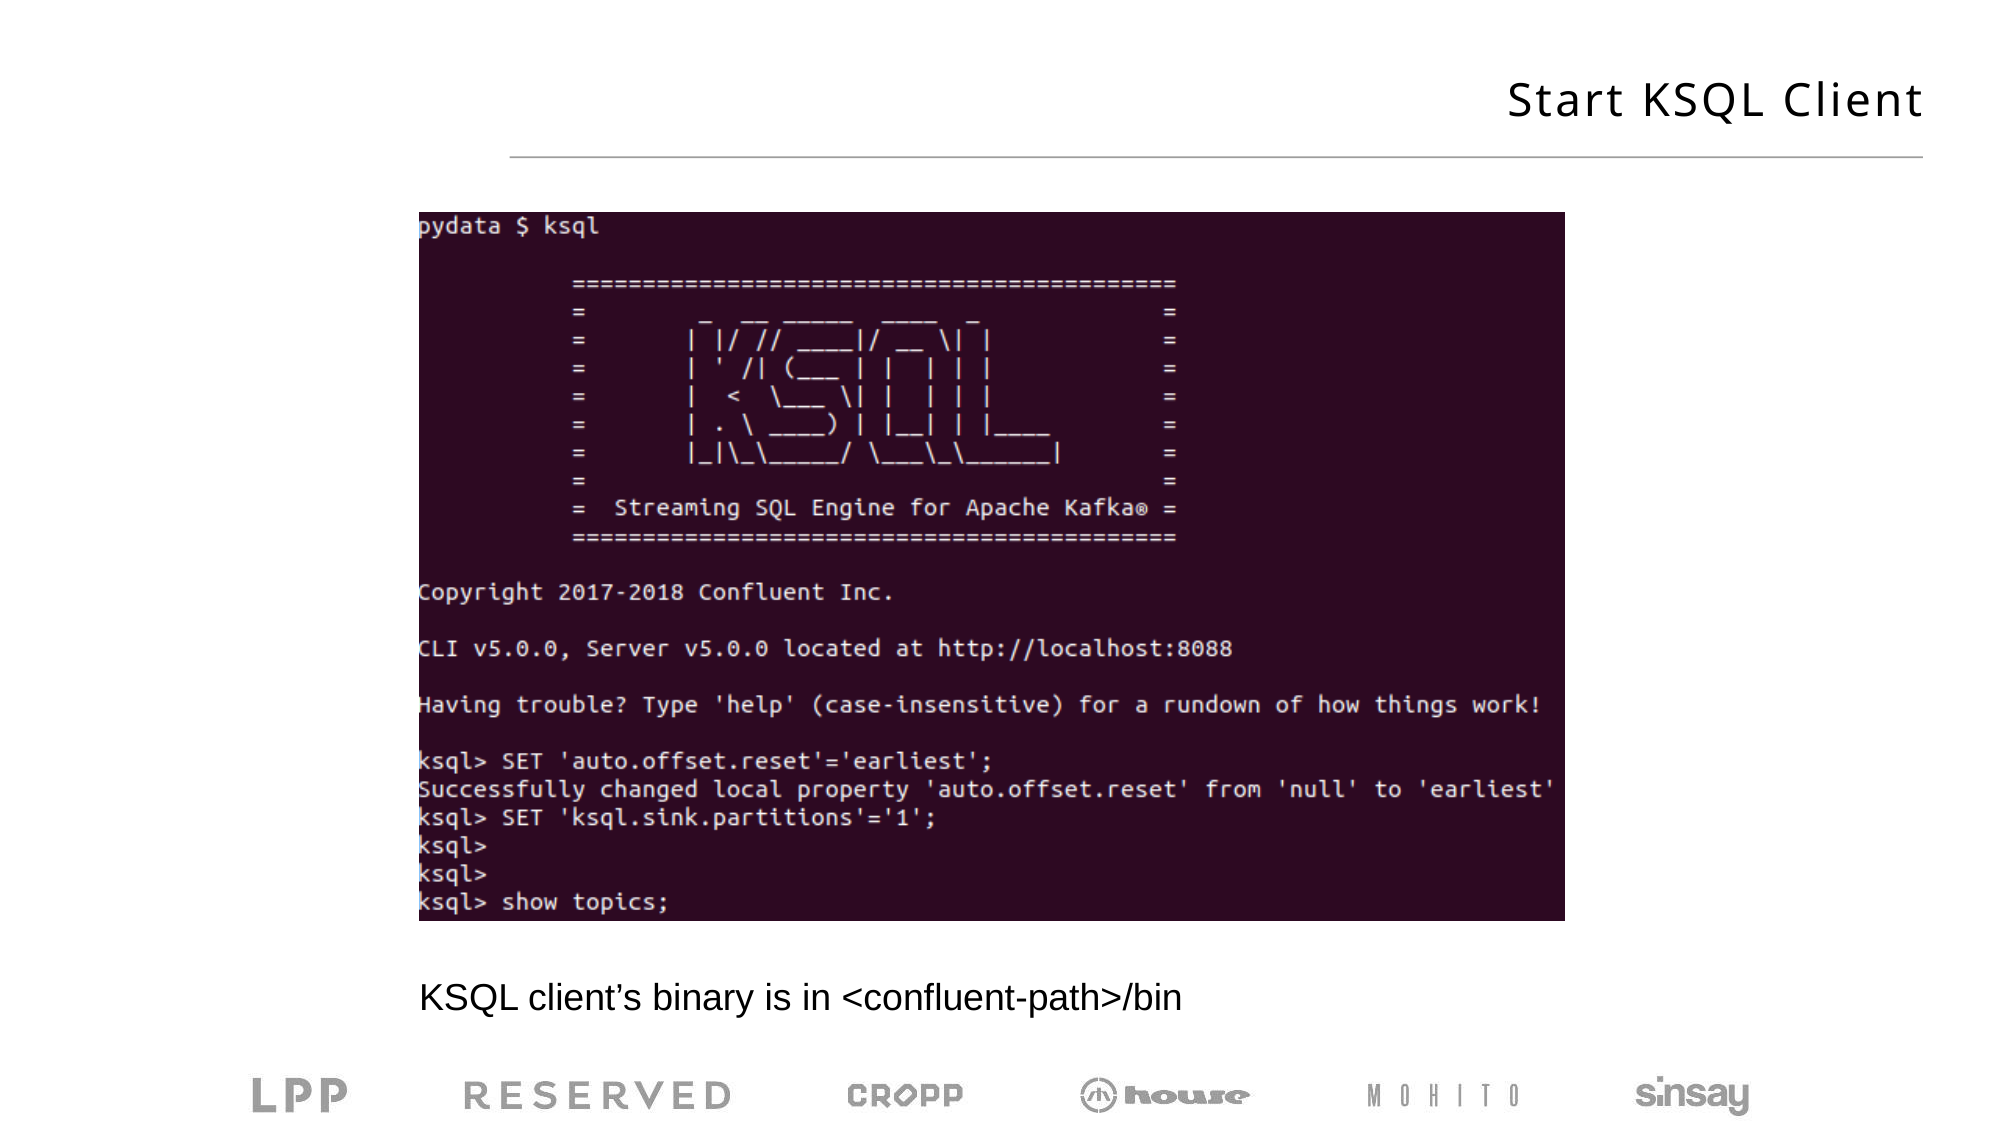

# Start KSQL Client
KSQL client’s binary is in <confluent-path>/bin